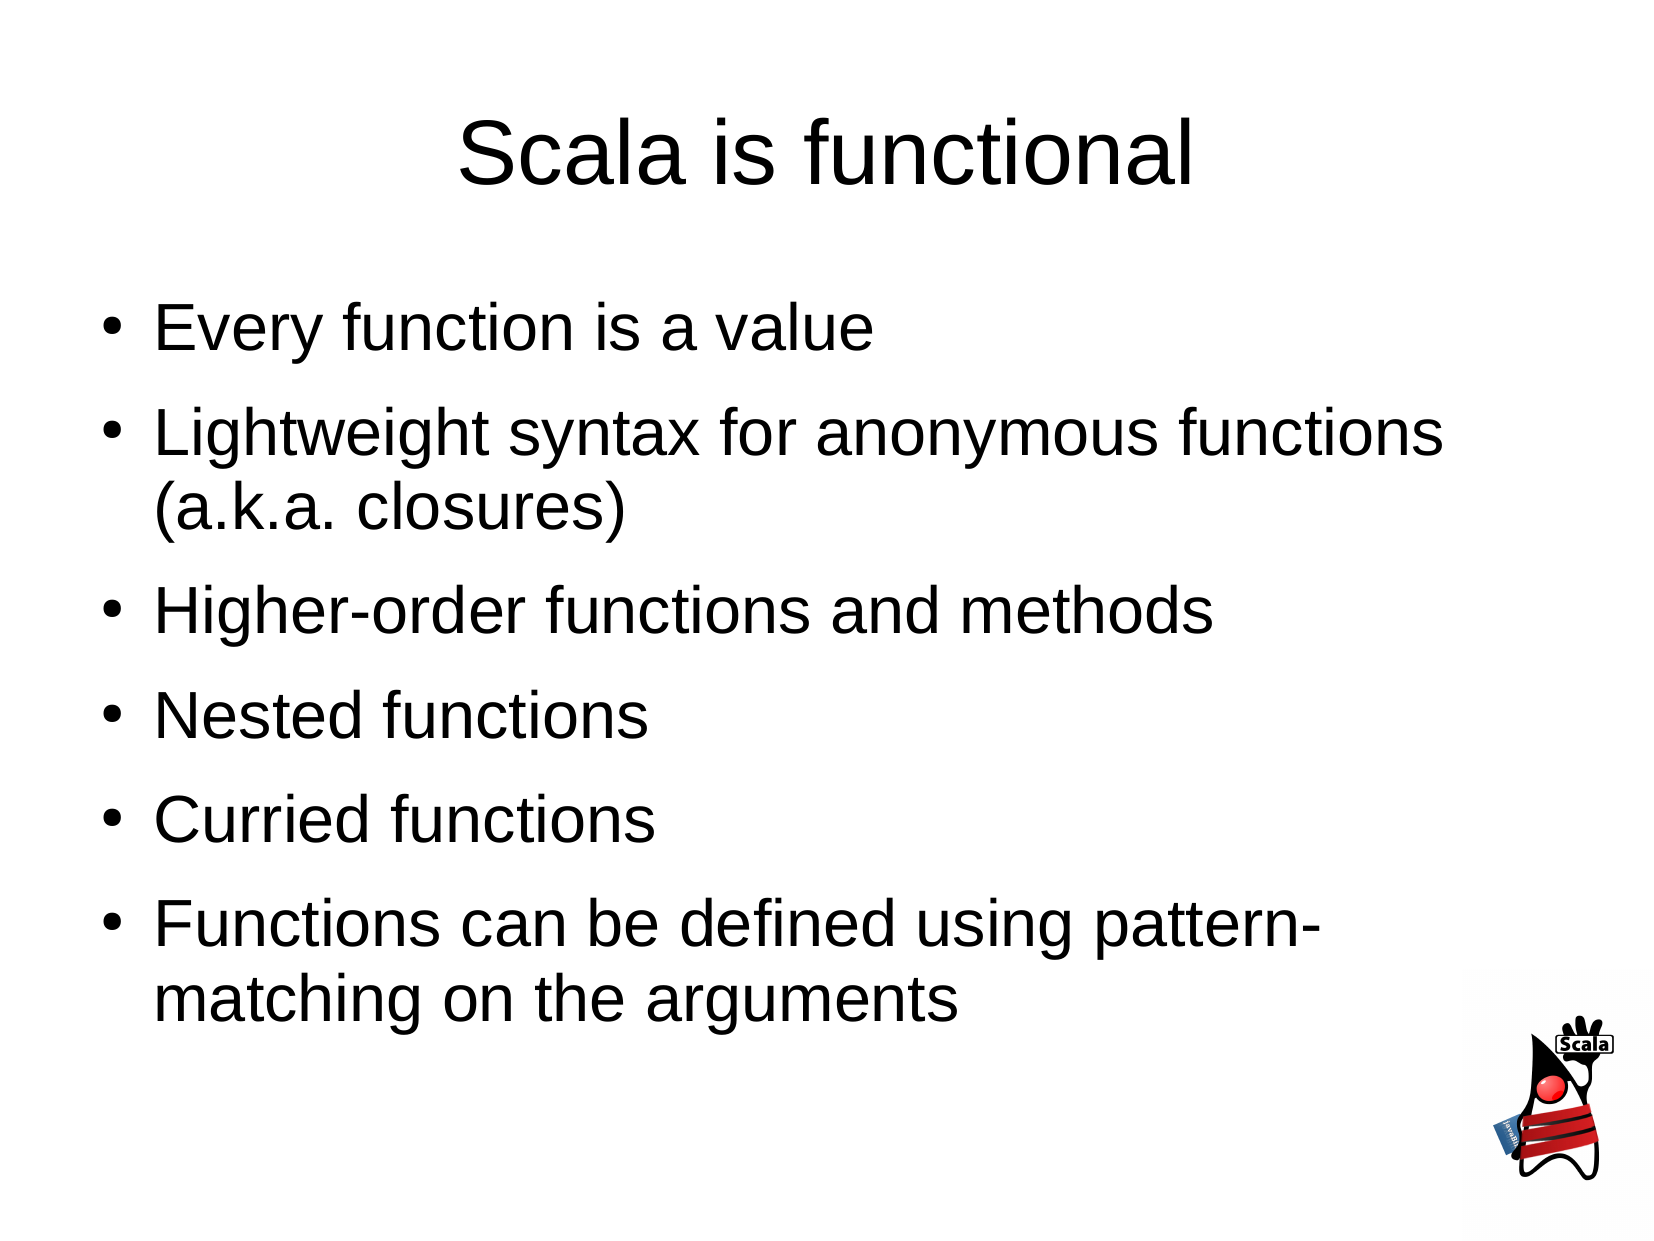

# Scala is functional
Every function is a value
Lightweight syntax for anonymous functions (a.k.a. closures)
Higher-order functions and methods
Nested functions
Curried functions
Functions can be defined using pattern-matching on the arguments